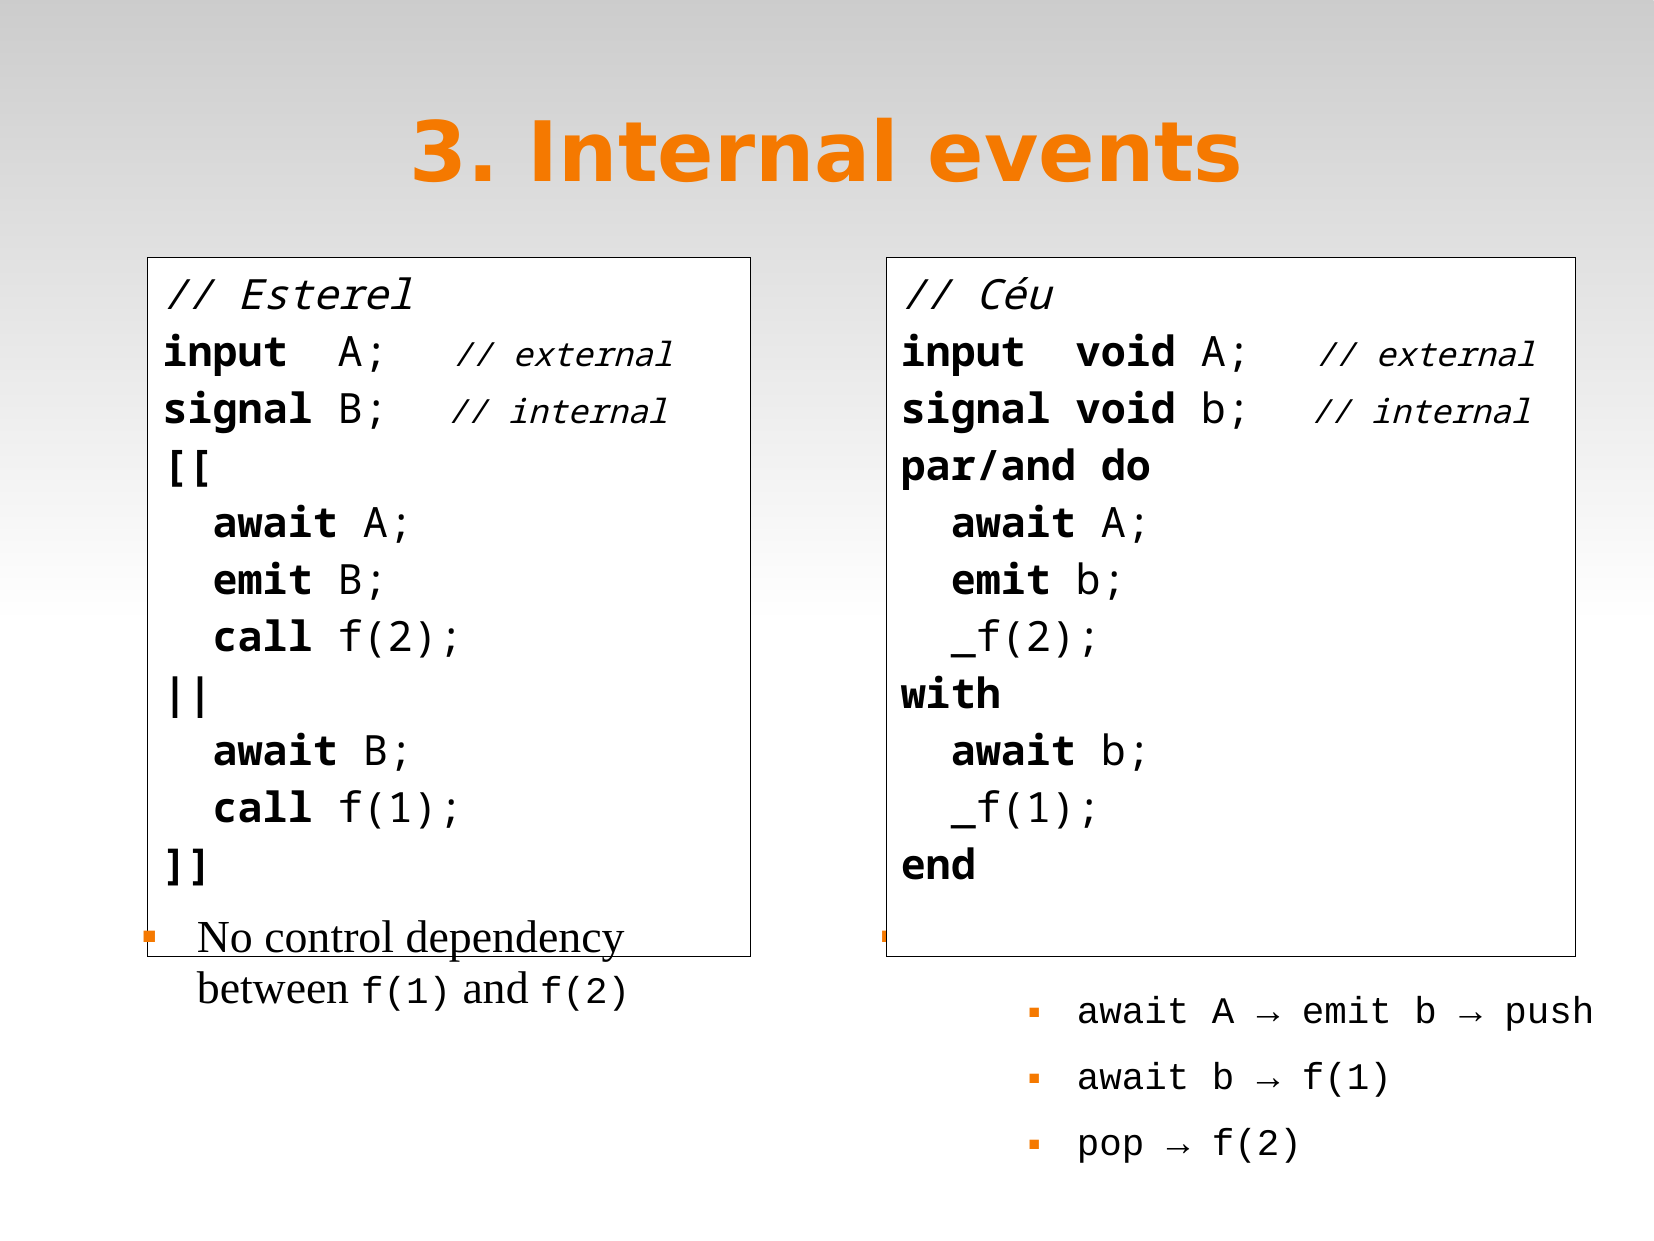

# 3. Internal events
// Esterel
input A; // external
signal B; // internal
[[
 await A;
 emit B;
 call f(2);
||
 await B;
 call f(1);
]]
// Céu
input void A; // external
signal void b; // internal
par/and do
 await A;
 emit b;
 _f(2);
with
 await b;
 _f(1);
end
No control dependency between f(1) and f(2)
Stacked execution:
await A → emit b → push
await b → f(1)
pop → f(2)